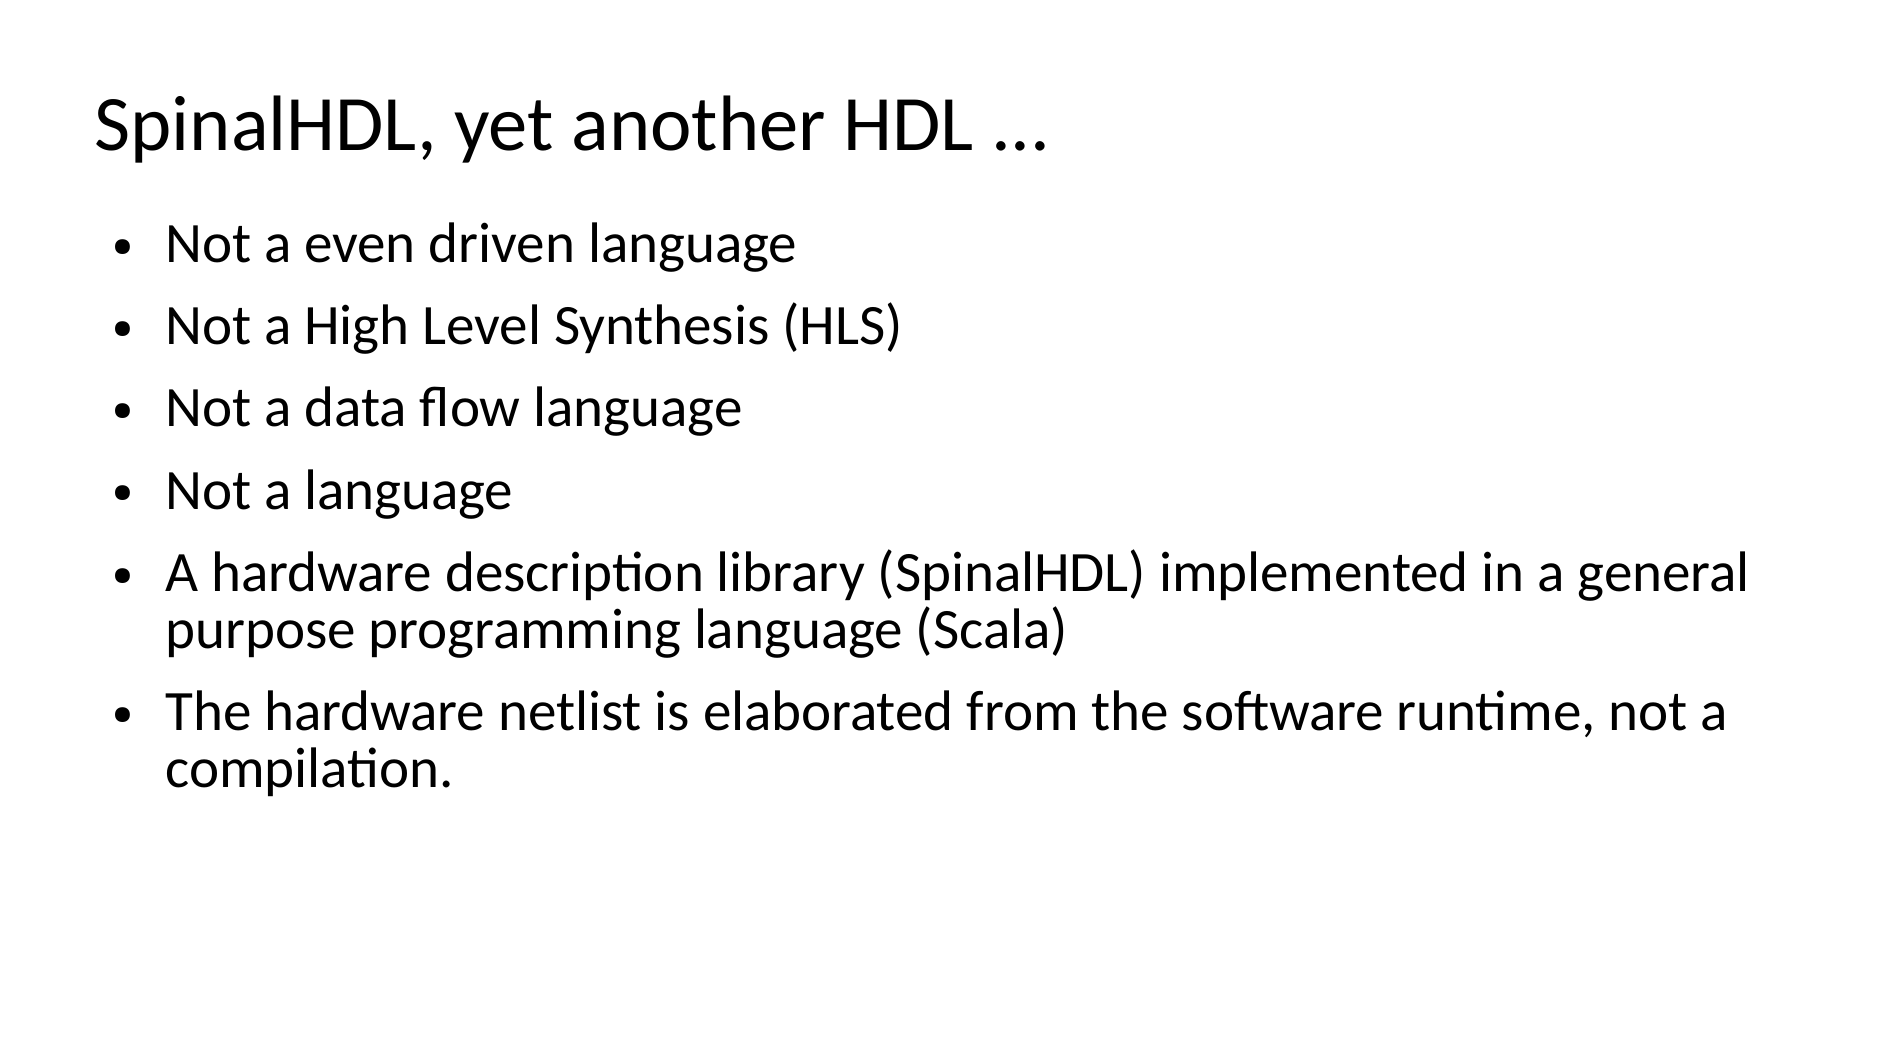

# SpinalHDL, yet another HDL ...
Not a even driven language
Not a High Level Synthesis (HLS)
Not a data flow language
Not a language
A hardware description library (SpinalHDL) implemented in a general purpose programming language (Scala)
The hardware netlist is elaborated from the software runtime, not a compilation.